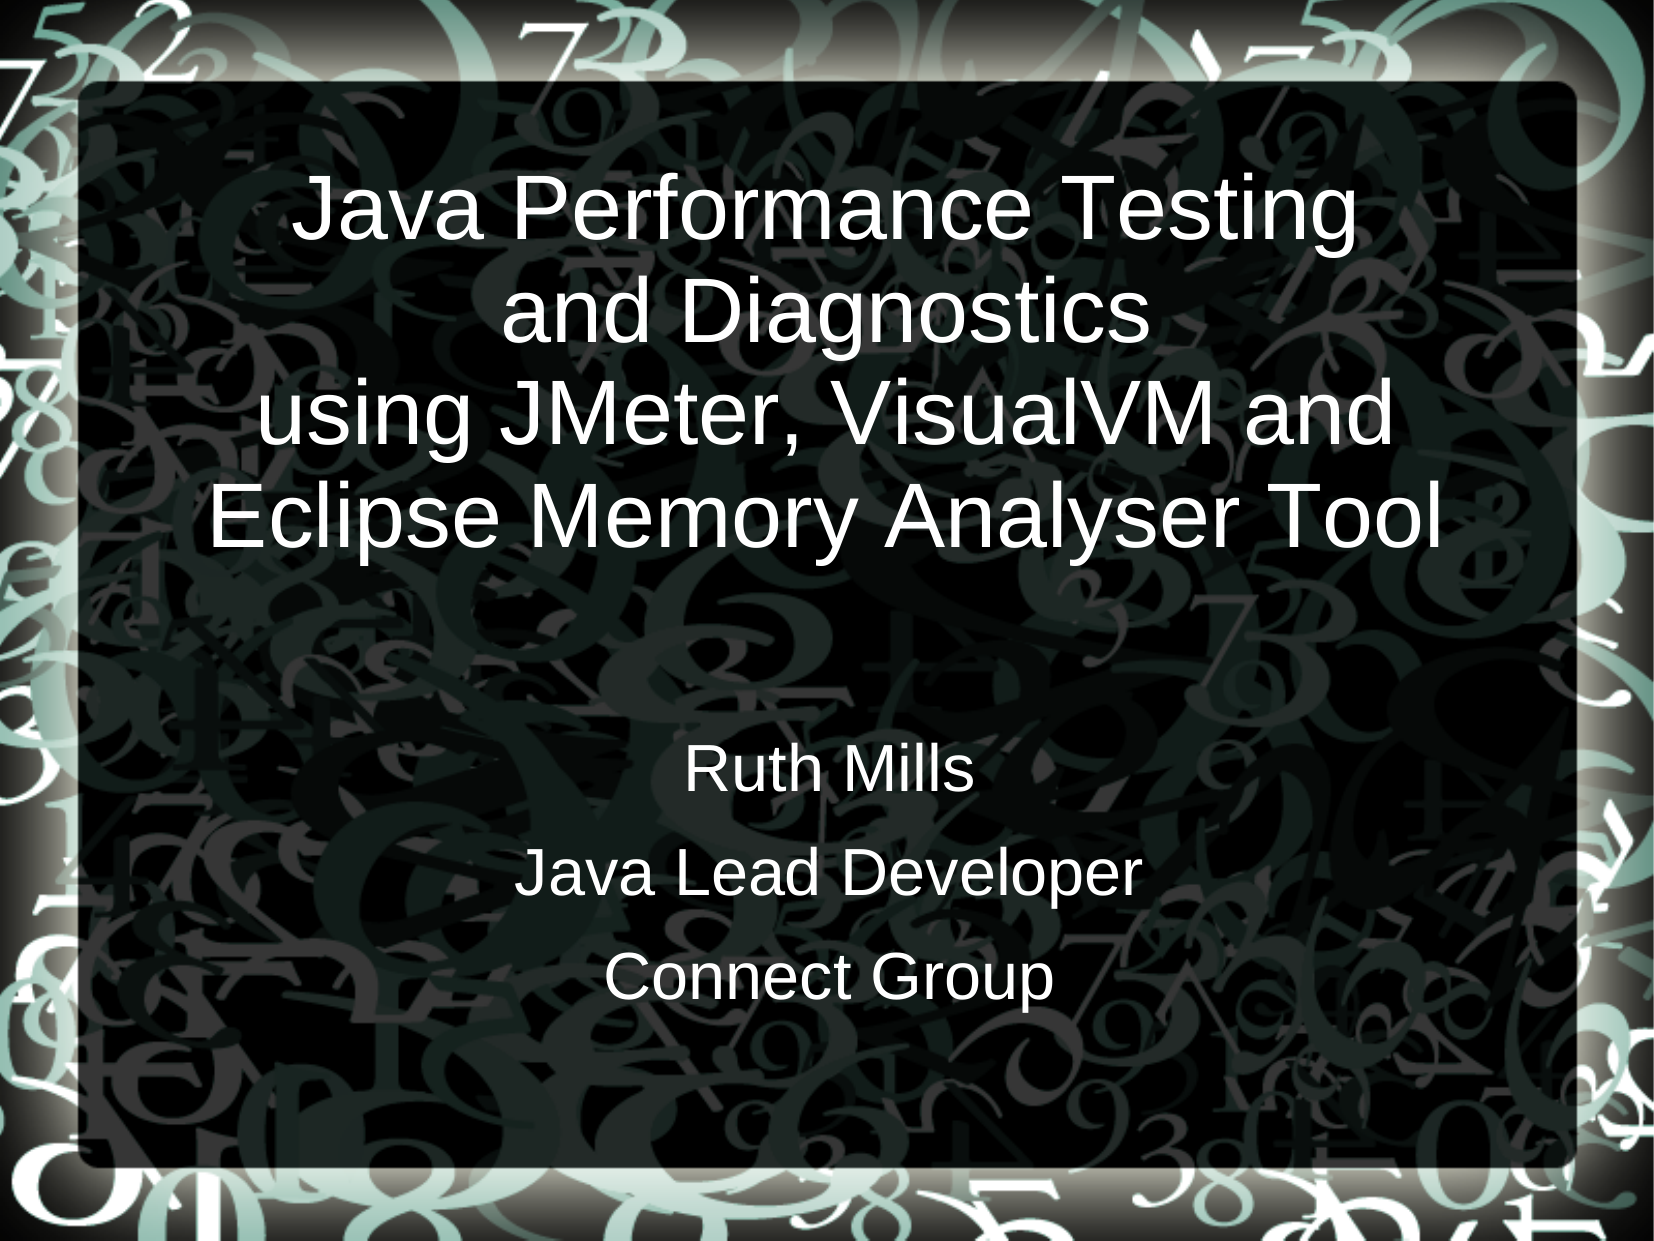

# Java Performance Testing and Diagnostics using JMeter, VisualVM and Eclipse Memory Analyser Tool
Ruth Mills
Java Lead Developer
Connect Group